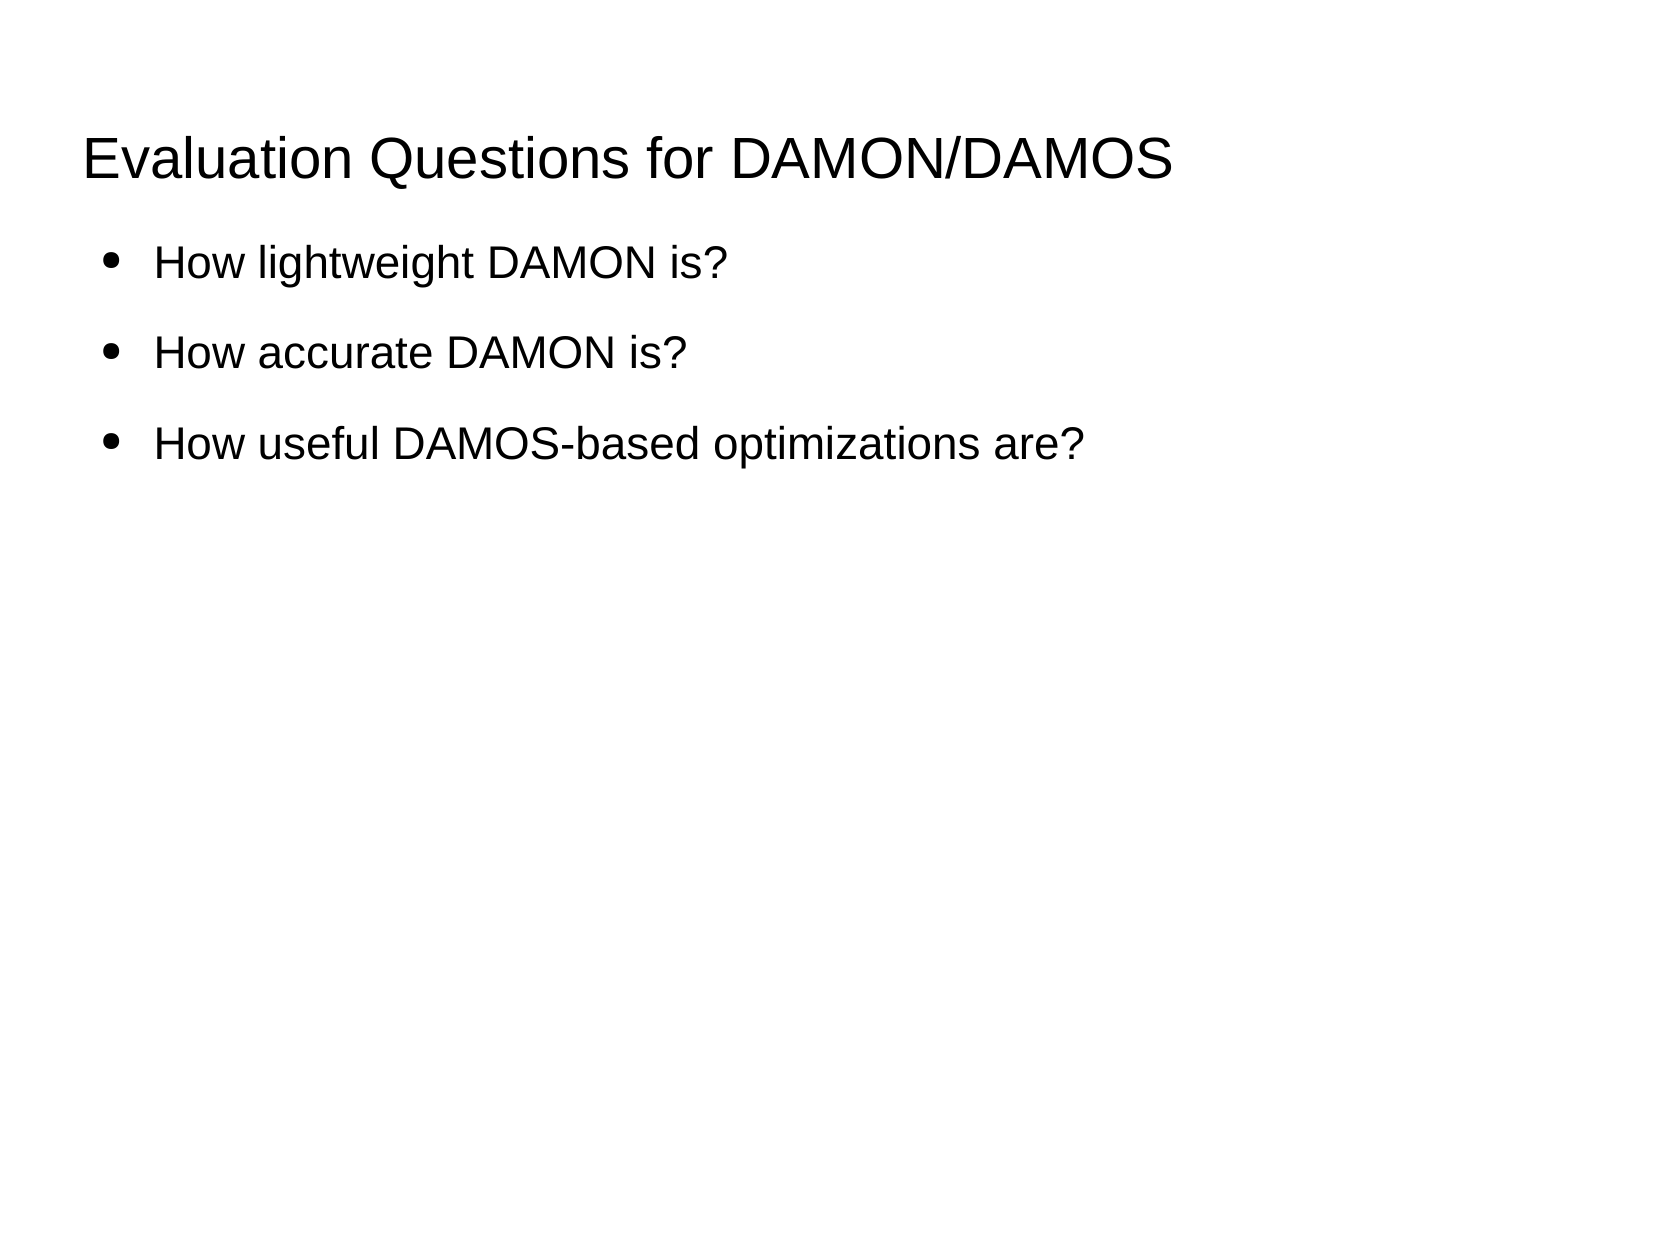

# Evaluation Questions for DAMON/DAMOS
How lightweight DAMON is?
How accurate DAMON is?
How useful DAMOS-based optimizations are?